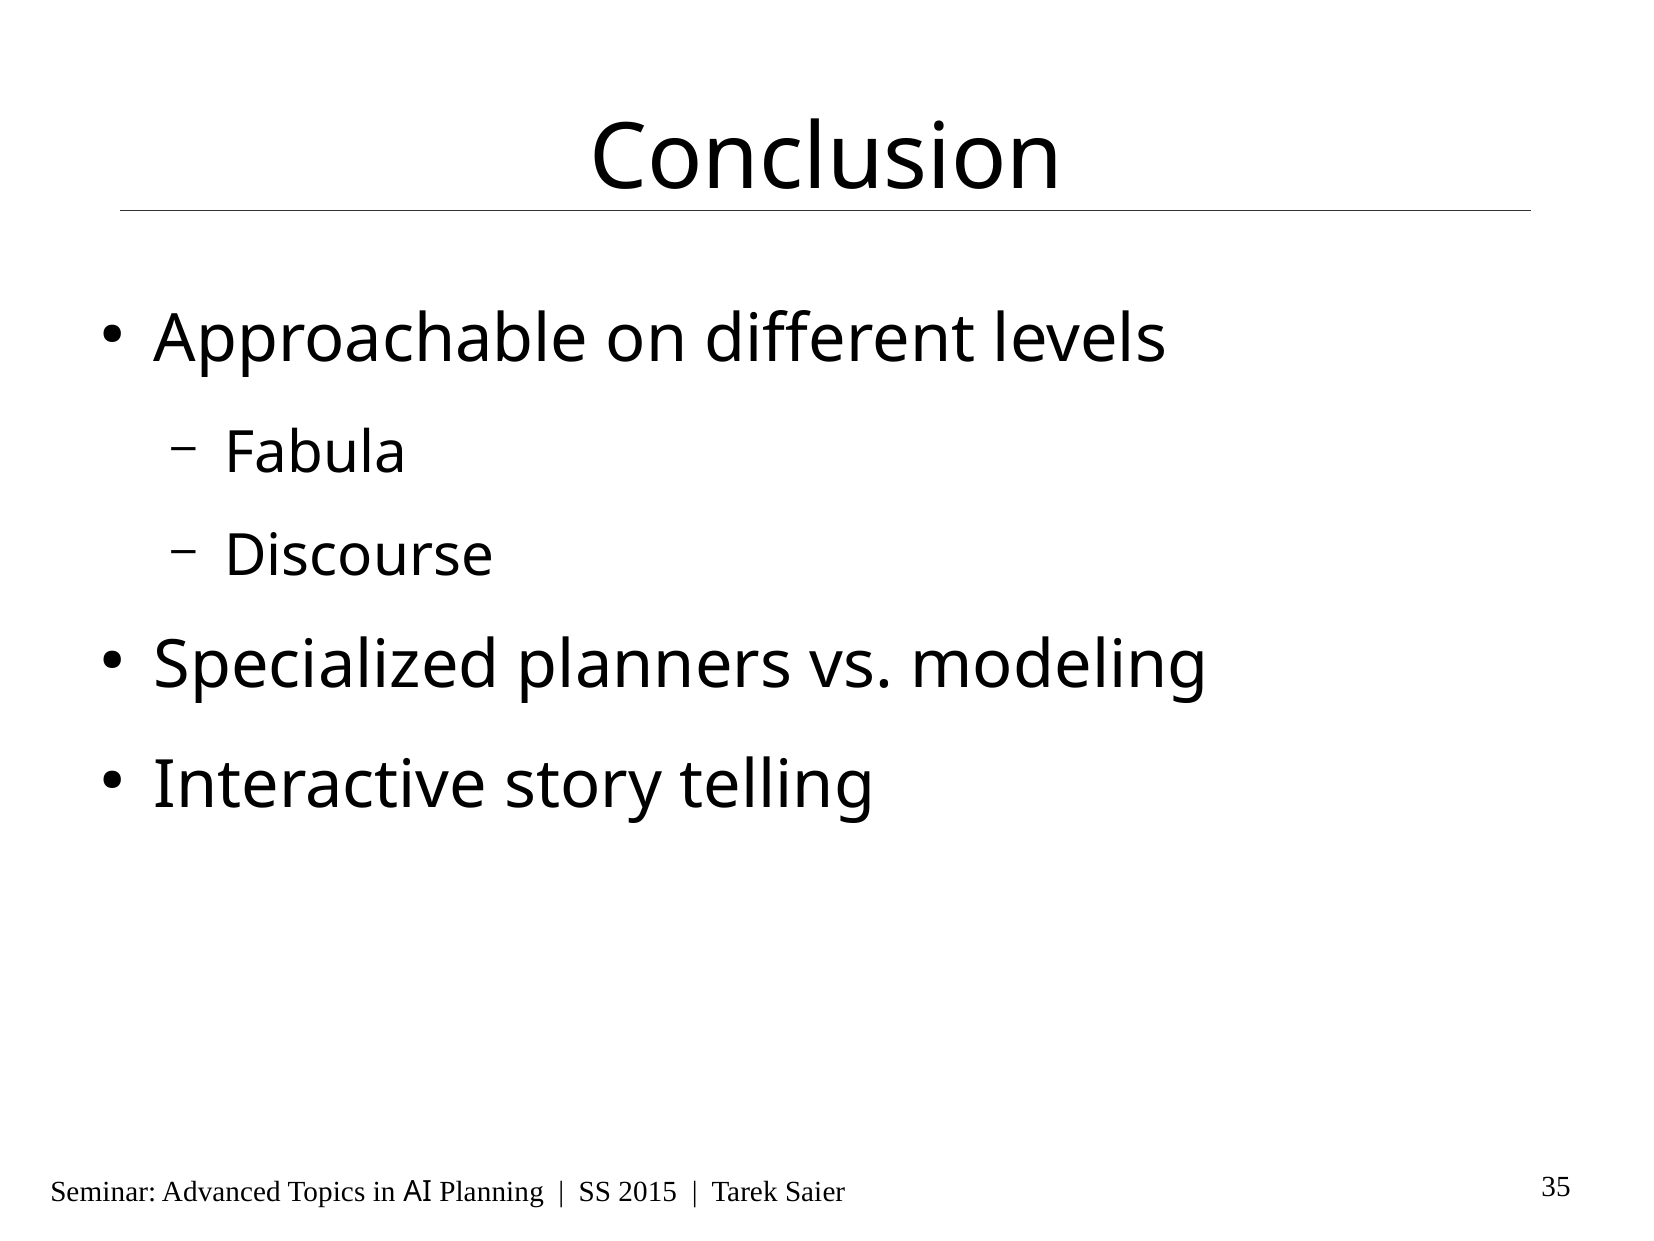

# Conclusion
Approachable on different levels
Fabula
Discourse
Specialized planners vs. modeling
Interactive story telling
35